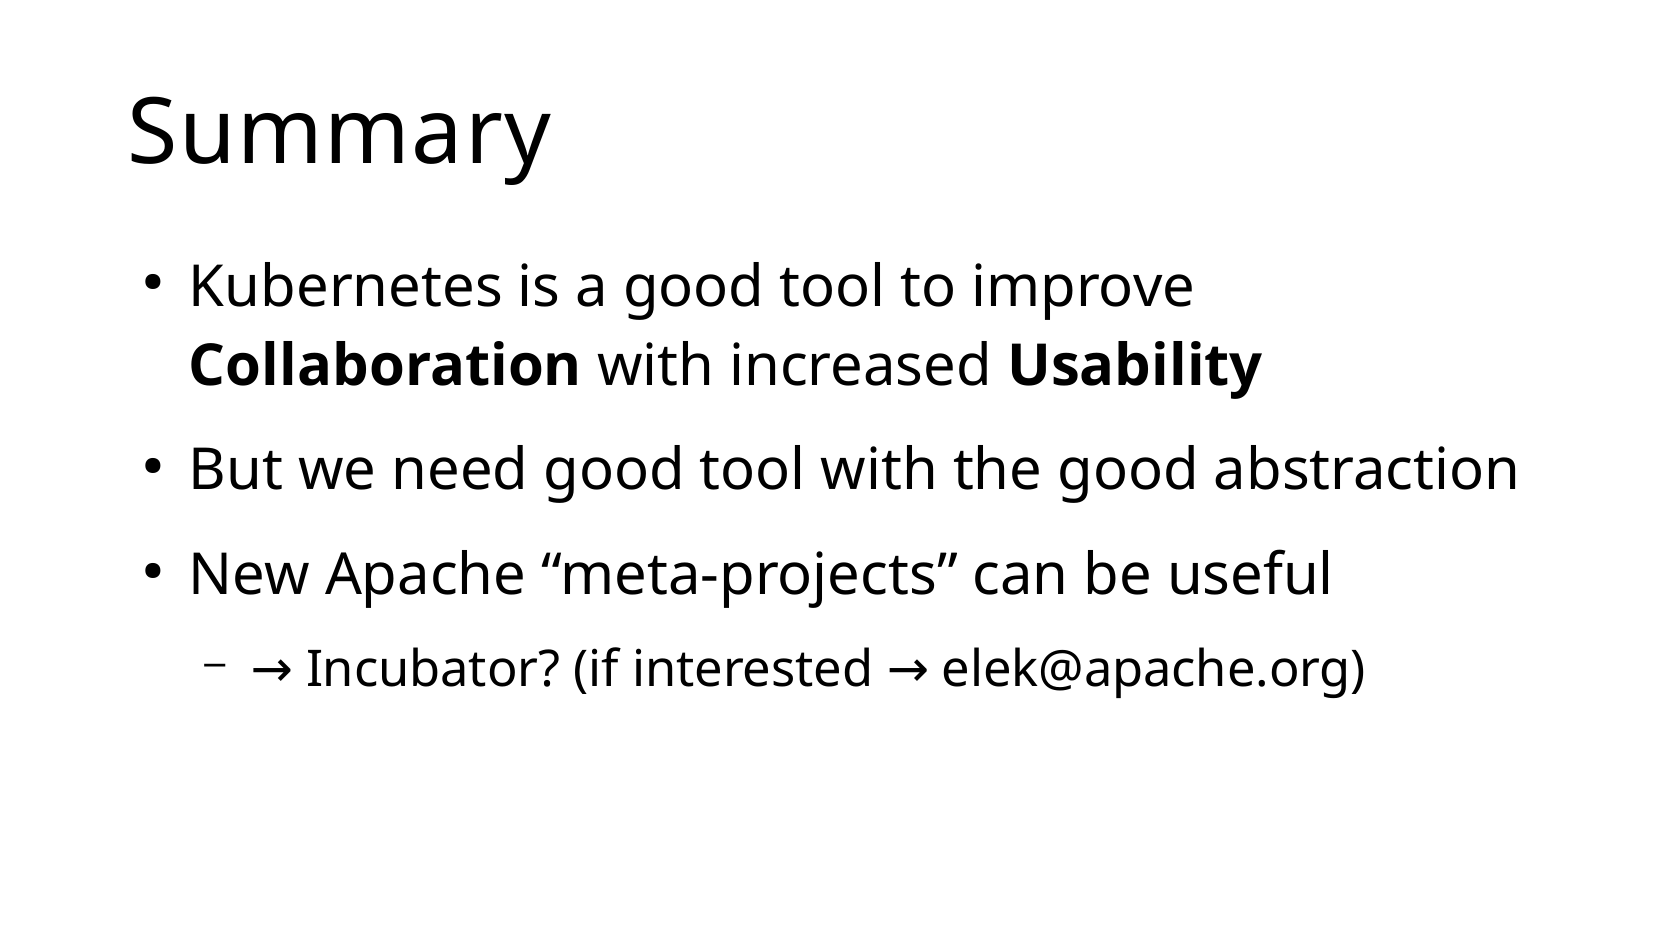

# Summary
Kubernetes is a good tool to improve Collaboration with increased Usability
But we need good tool with the good abstraction
New Apache “meta-projects” can be useful
→ Incubator? (if interested → elek@apache.org)